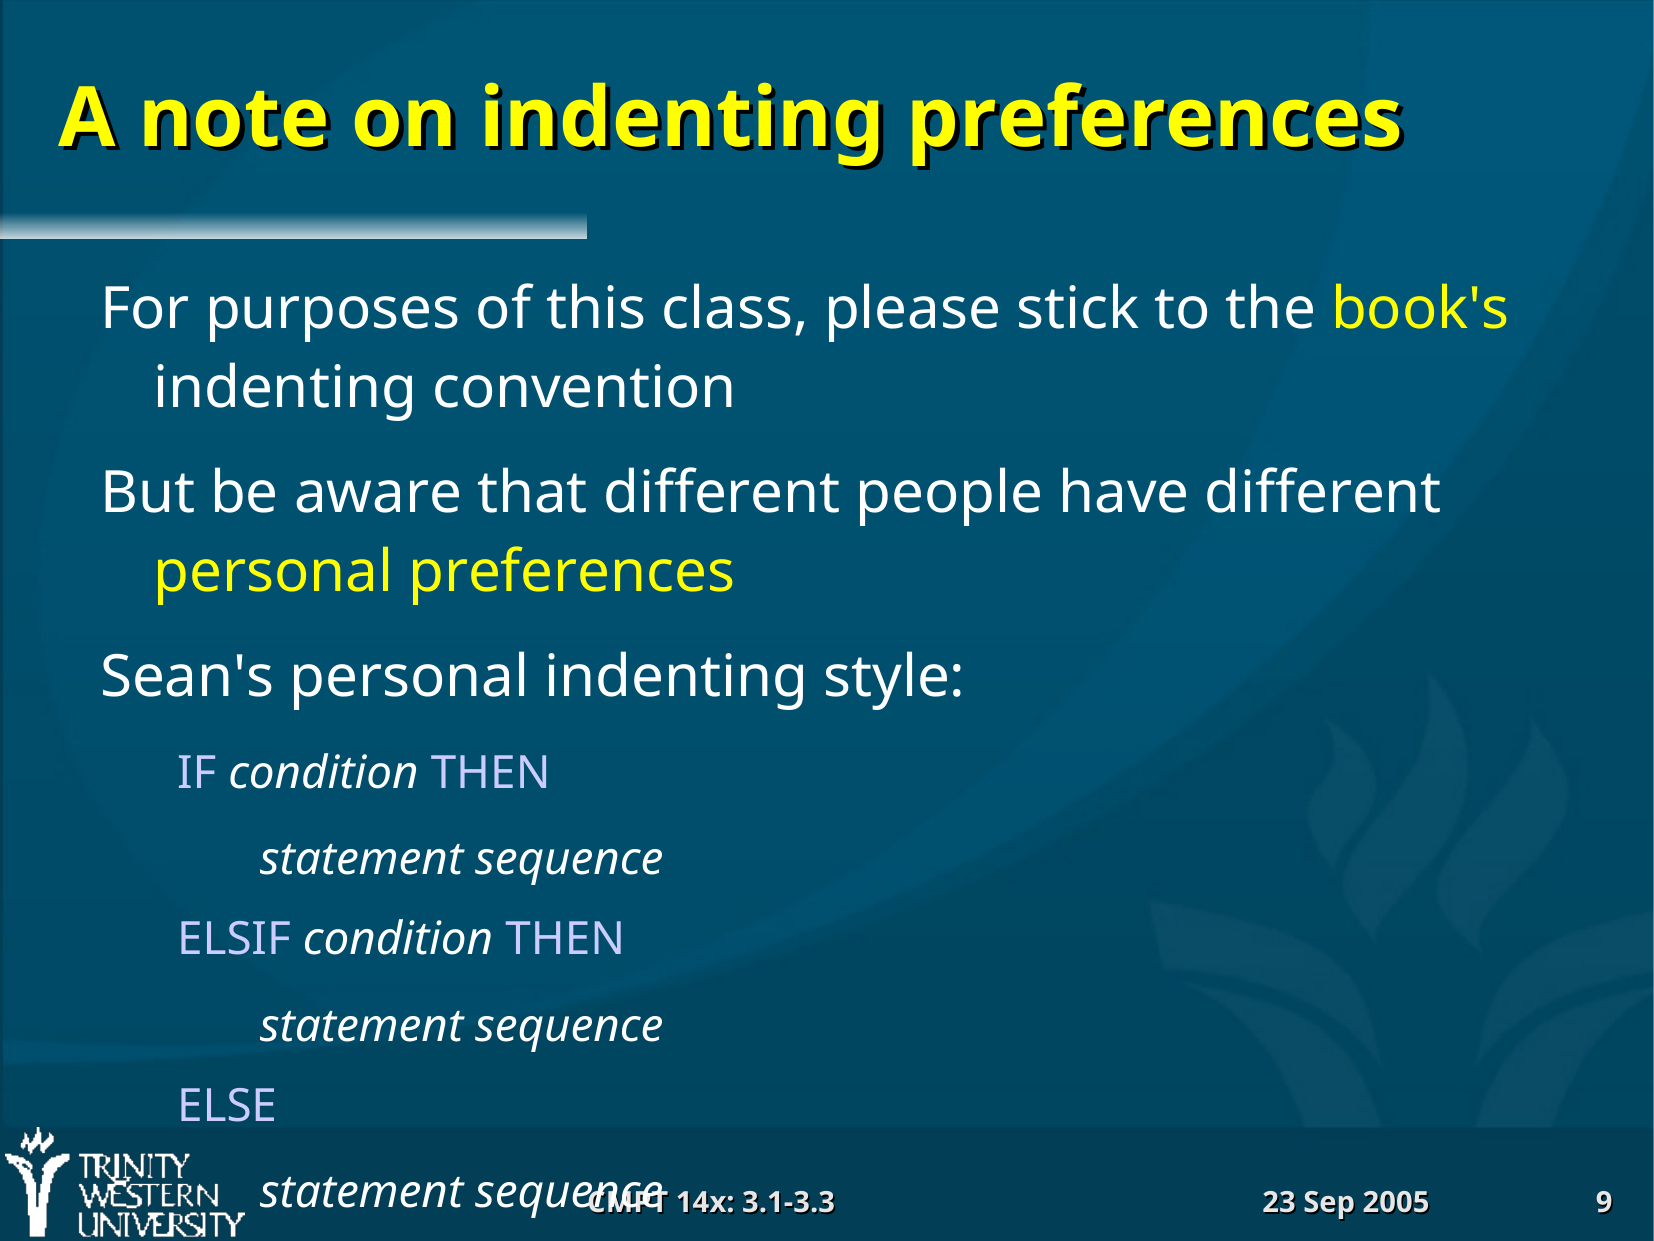

# A note on indenting preferences
For purposes of this class, please stick to the book's indenting convention
But be aware that different people have different personal preferences
Sean's personal indenting style:
IF condition THEN
statement sequence
ELSIF condition THEN
statement sequence
ELSE
statement sequence
END;
CMPT 14x: 3.1-3.3
23 Sep 2005
9